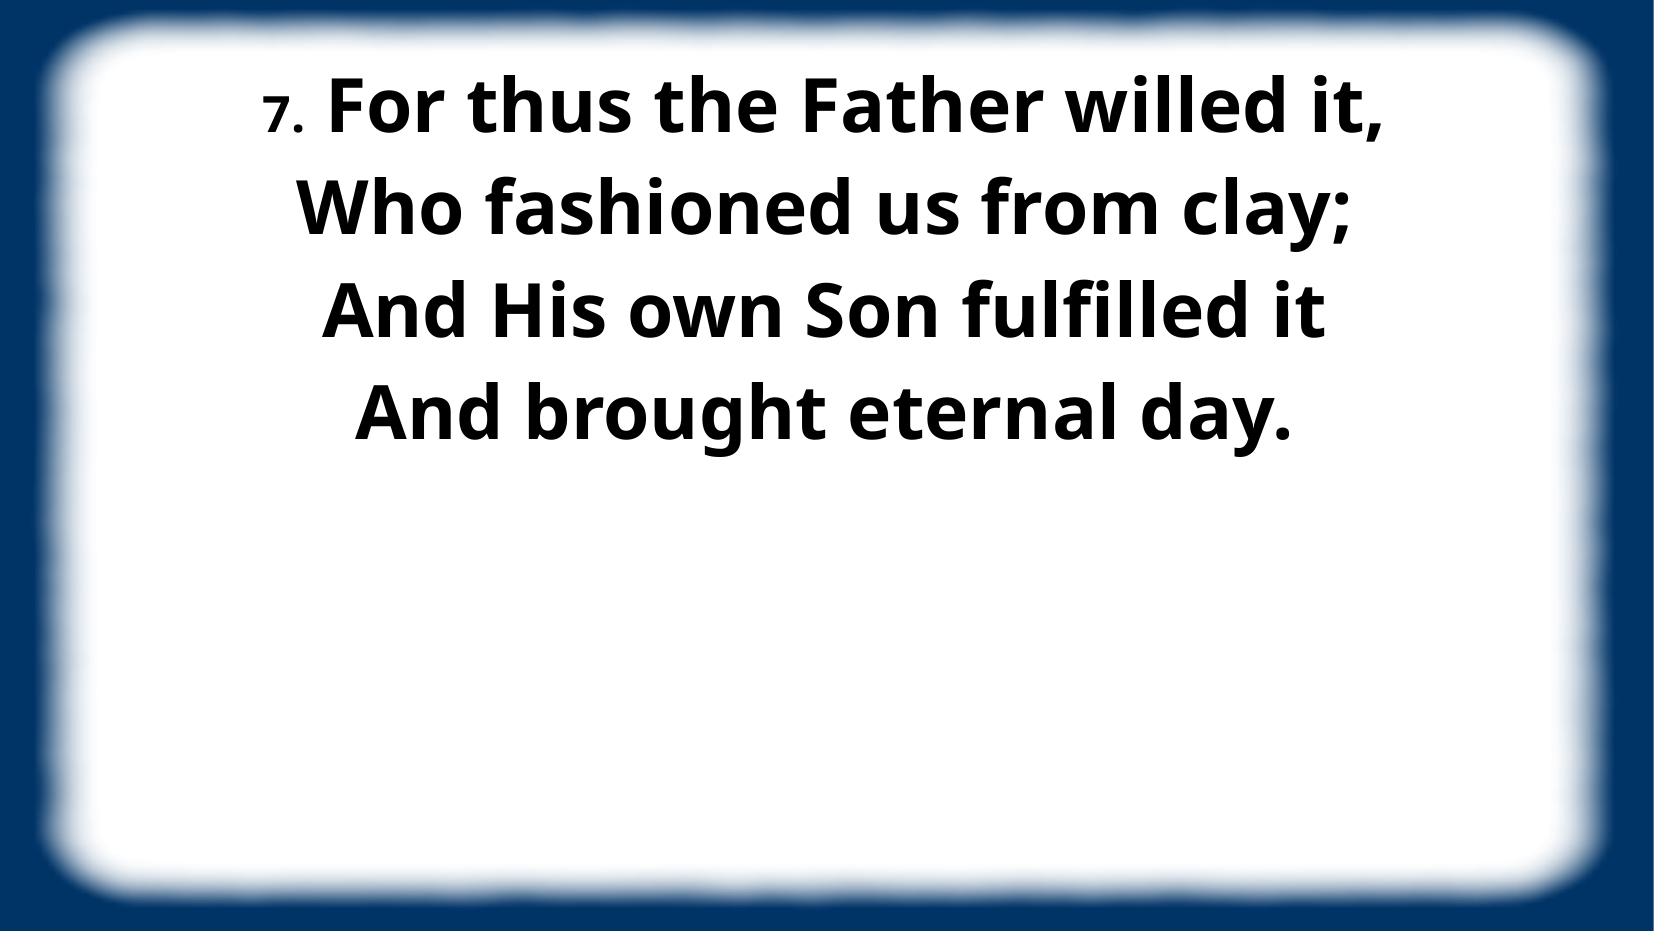

7. For thus the Father willed it,
Who fashioned us from clay;
And His own Son fulfilled it
And brought eternal day.